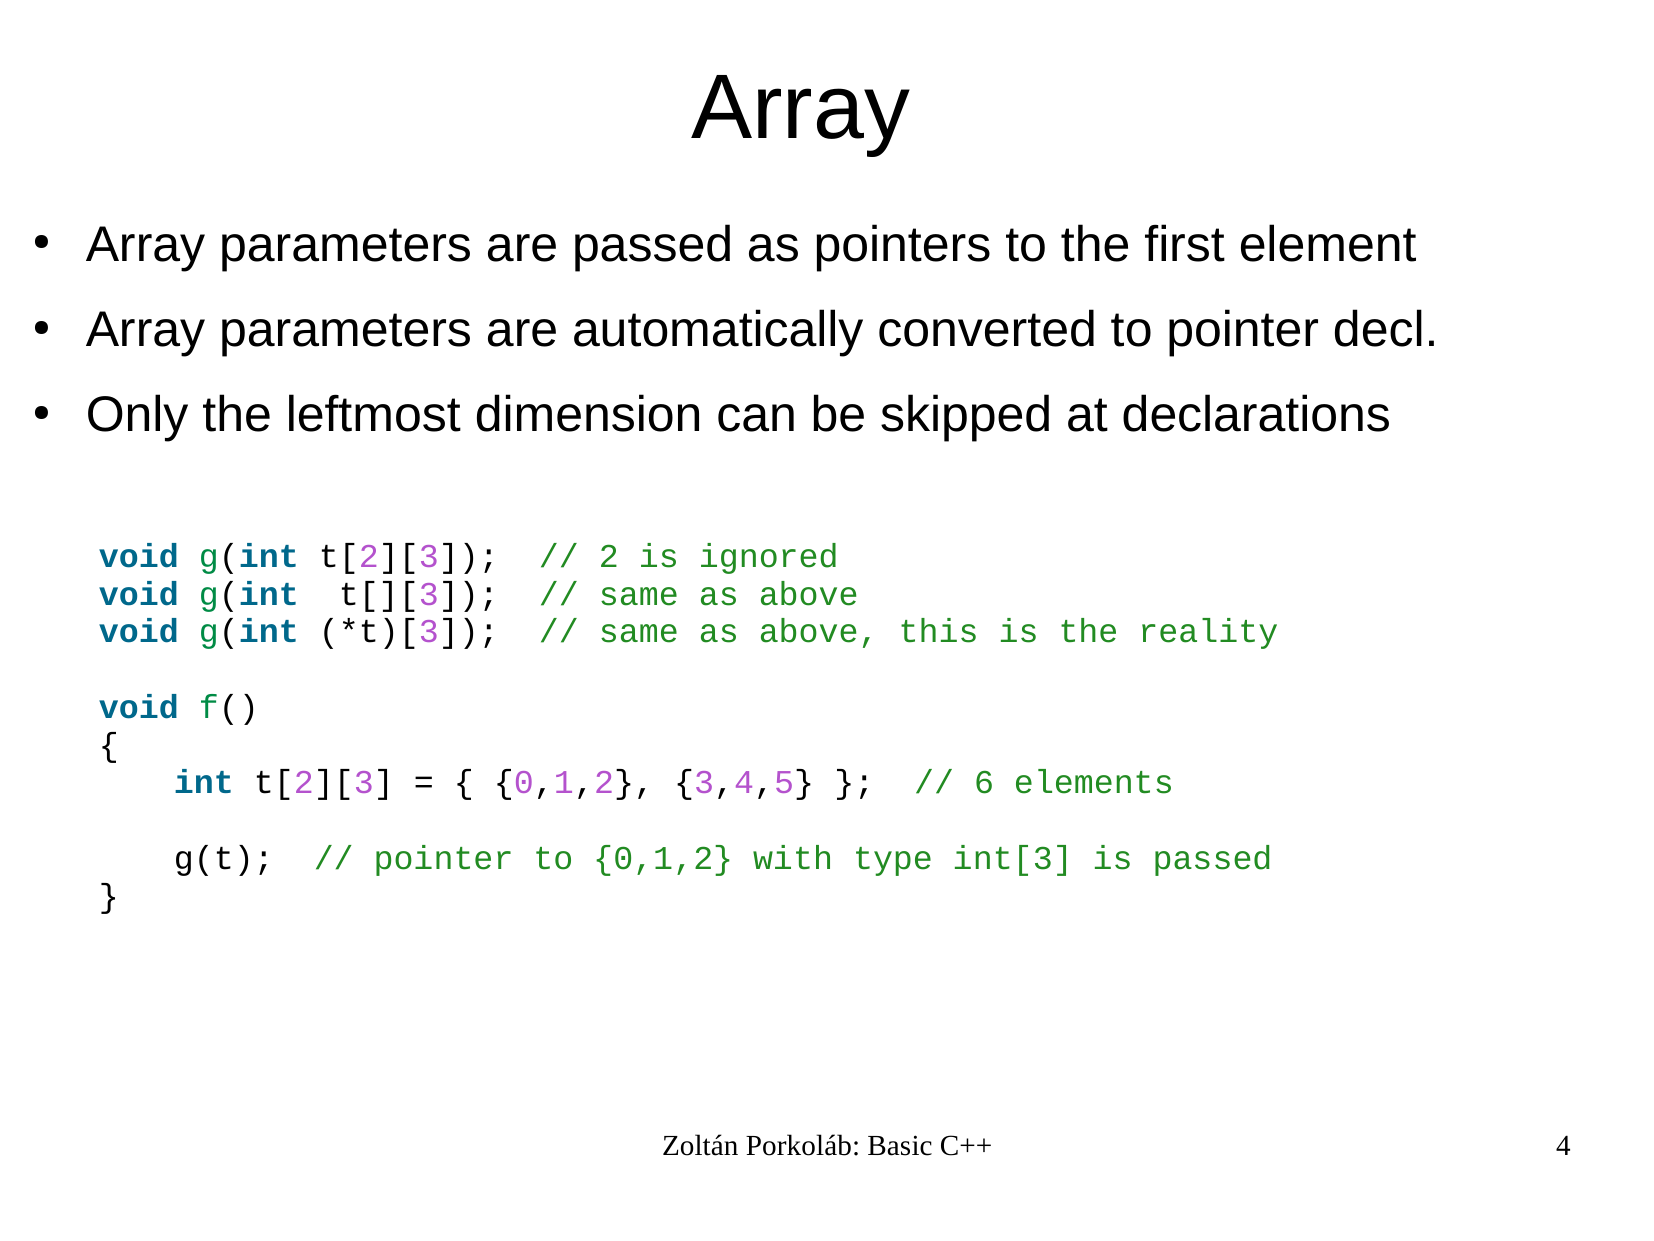

# Array
Array parameters are passed as pointers to the first element
Array parameters are automatically converted to pointer decl.
Only the leftmost dimension can be skipped at declarations
void g(int t[2][3]); // 2 is ignored
void g(int t[][3]); // same as above
void g(int (*t)[3]); // same as above, this is the reality
void f()
{
	int t[2][3] = { {0,1,2}, {3,4,5} }; // 6 elements
	g(t); // pointer to {0,1,2} with type int[3] is passed
}
Zoltán Porkoláb: Basic C++
4